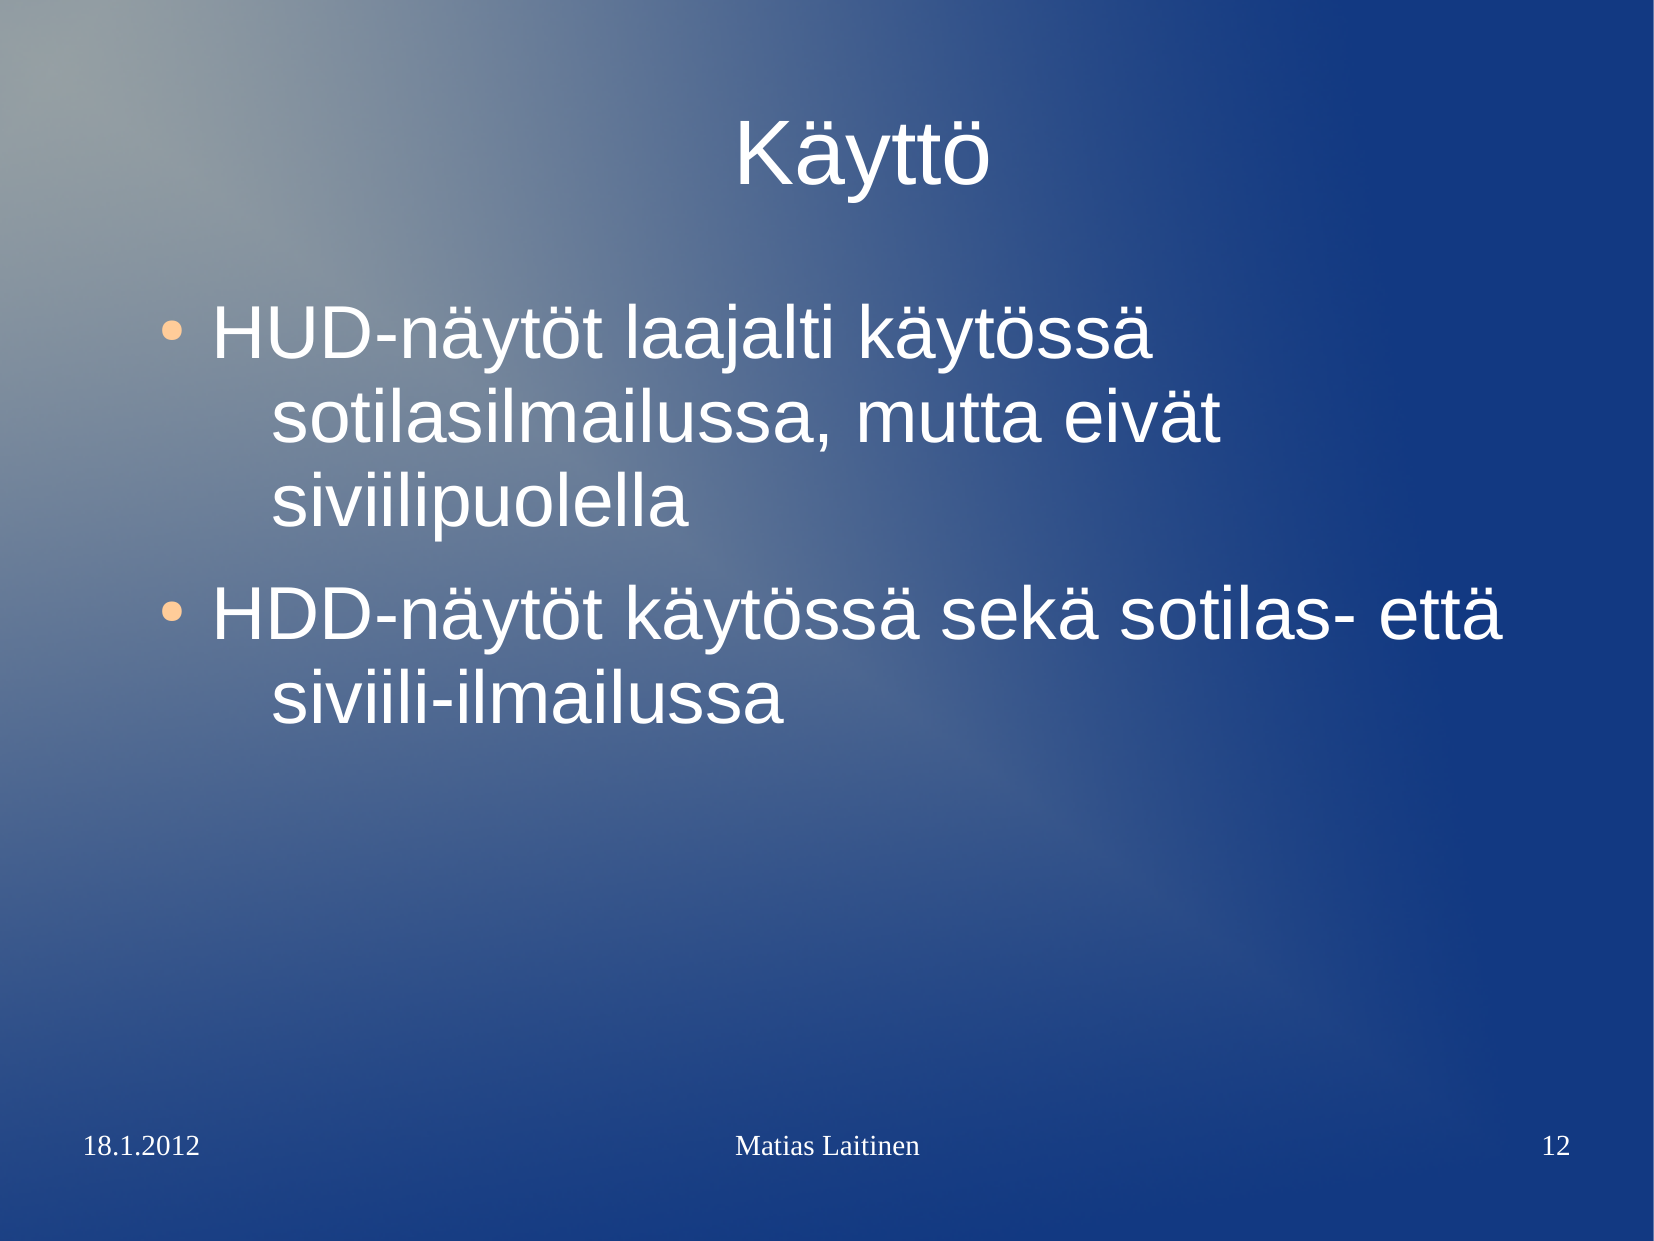

# Käyttö
HUD-näytöt laajalti käytössä sotilasilmailussa, mutta eivät siviilipuolella
HDD-näytöt käytössä sekä sotilas- että siviili-ilmailussa
18.1.2012
Matias Laitinen
12